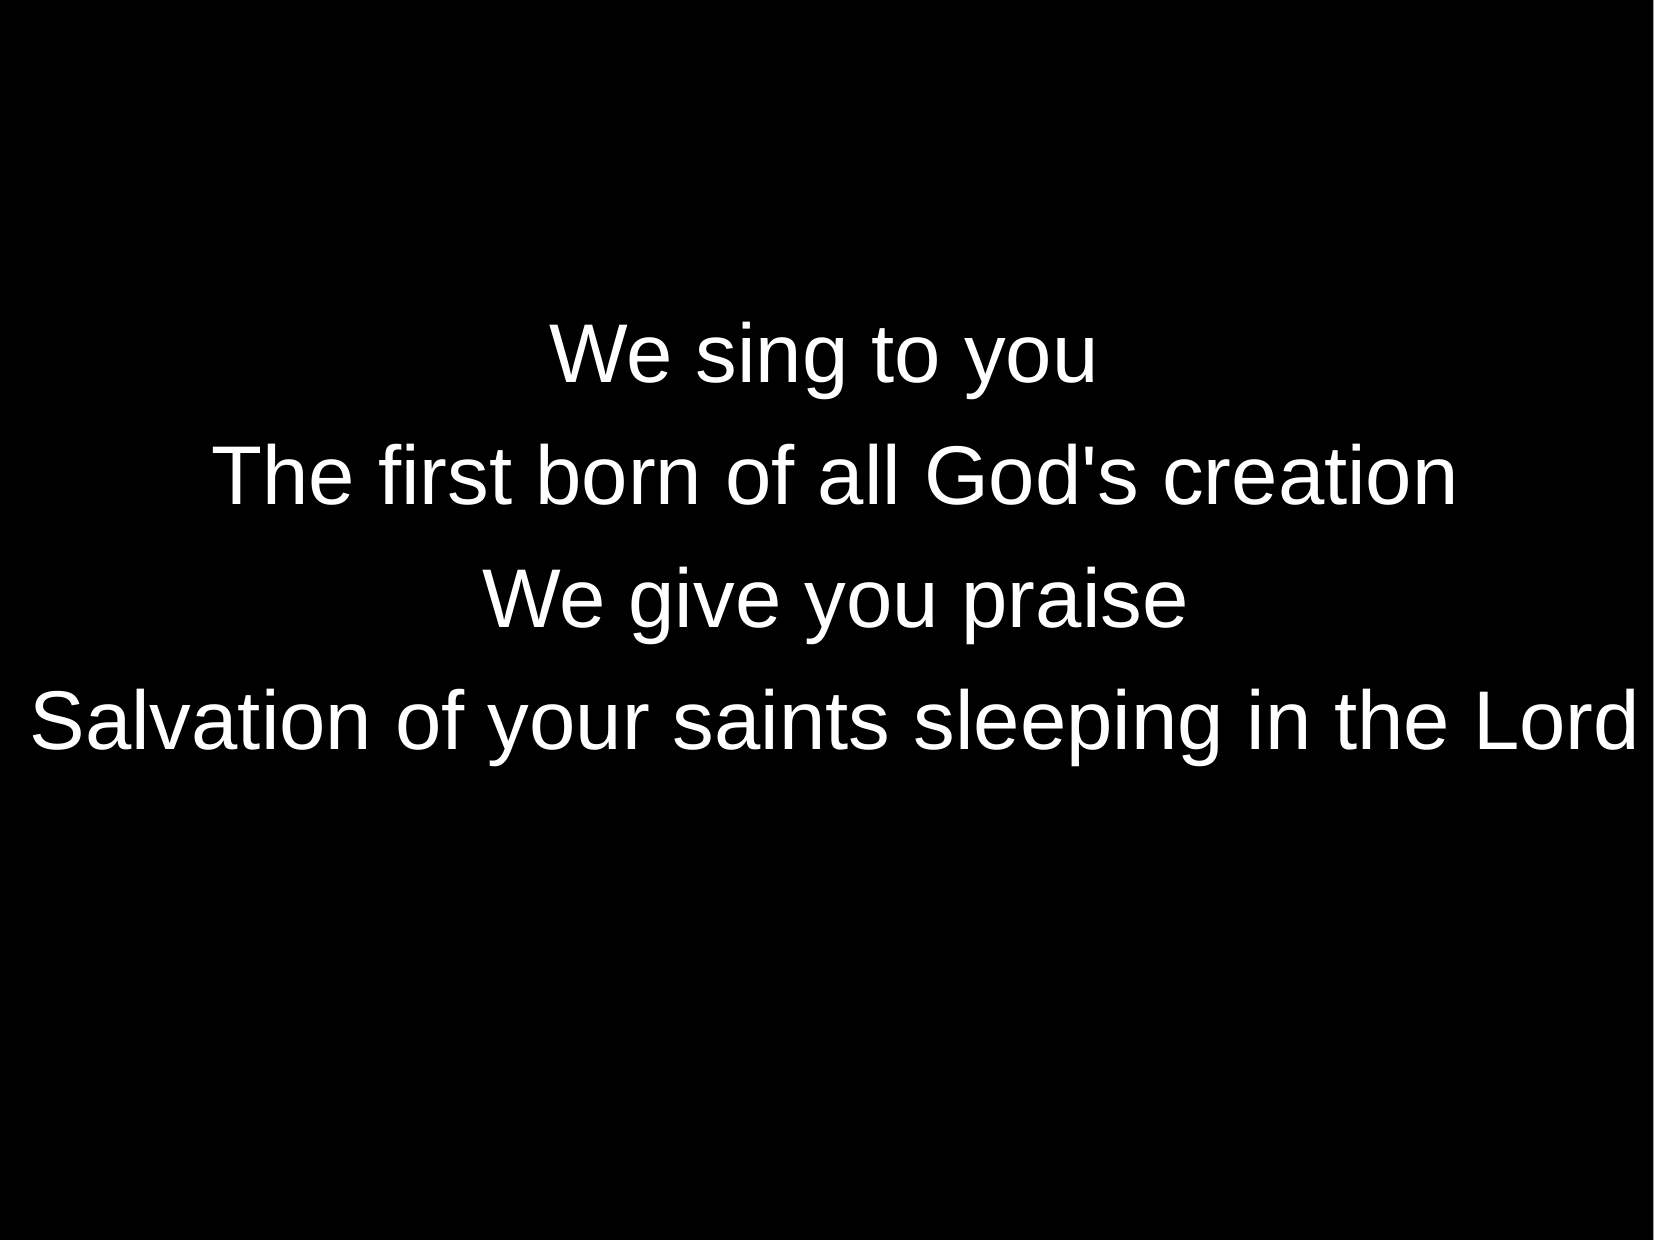

#
We sing to you
The first born of all God's creation
We give you praise
Salvation of your saints sleeping in the Lord